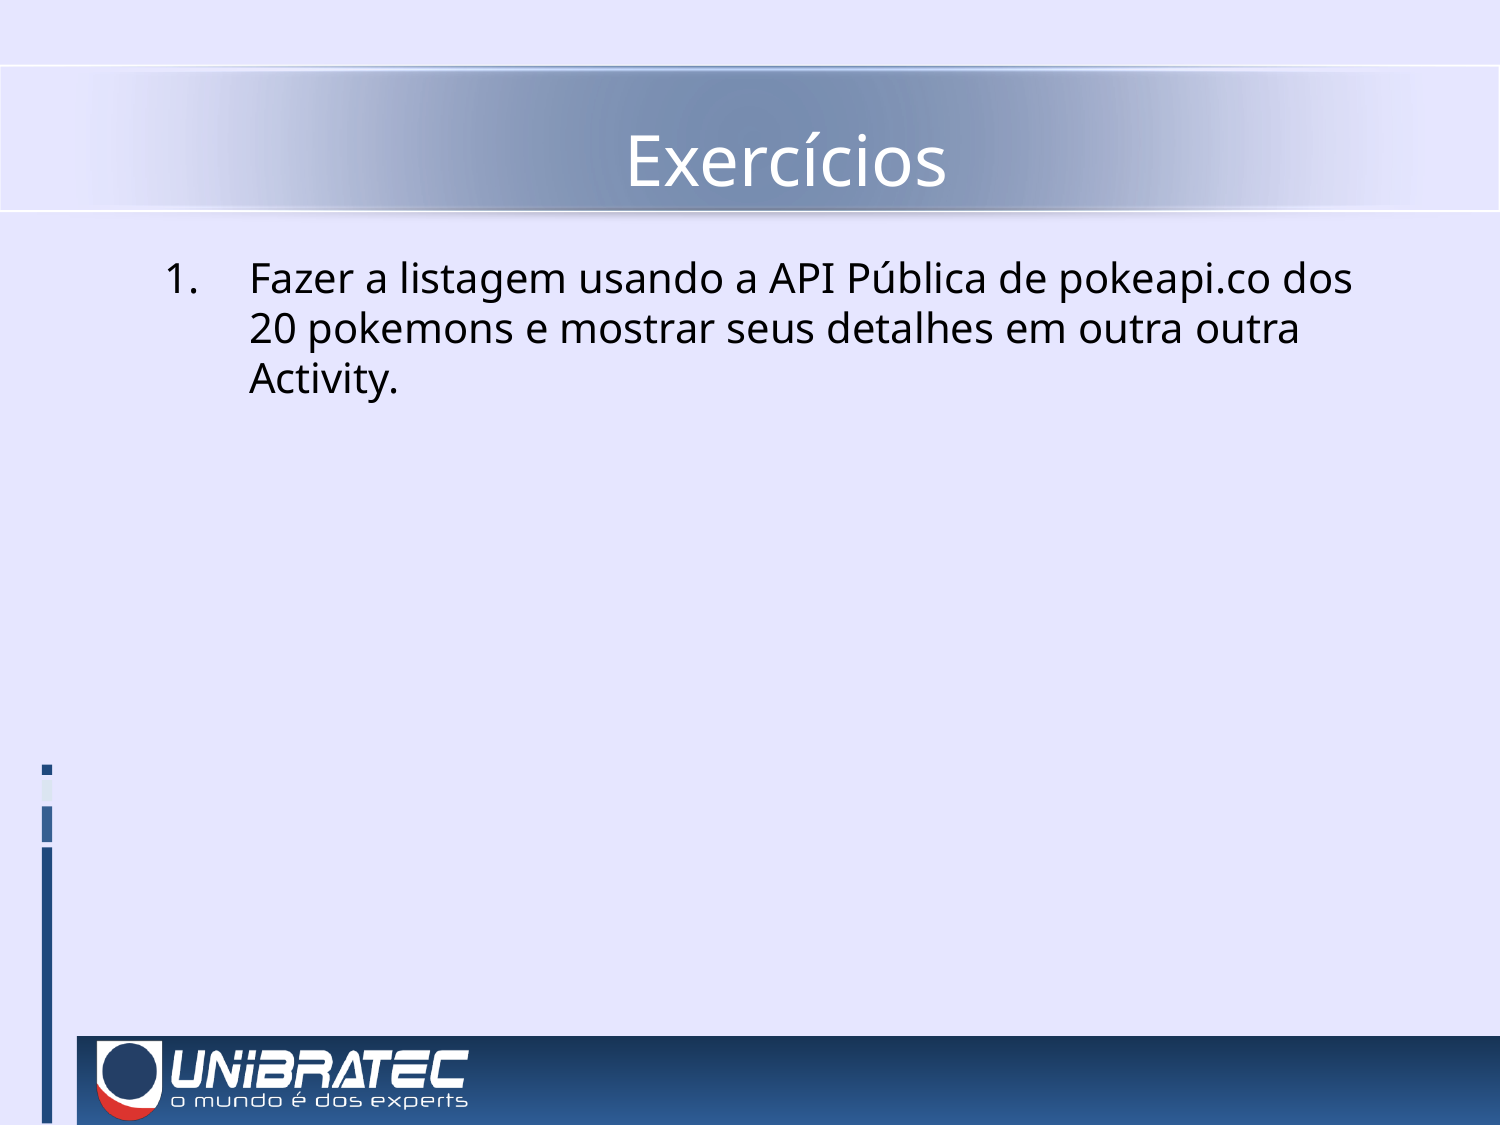

# Exercícios
Fazer a listagem usando a API Pública de pokeapi.co dos 20 pokemons e mostrar seus detalhes em outra outra Activity.